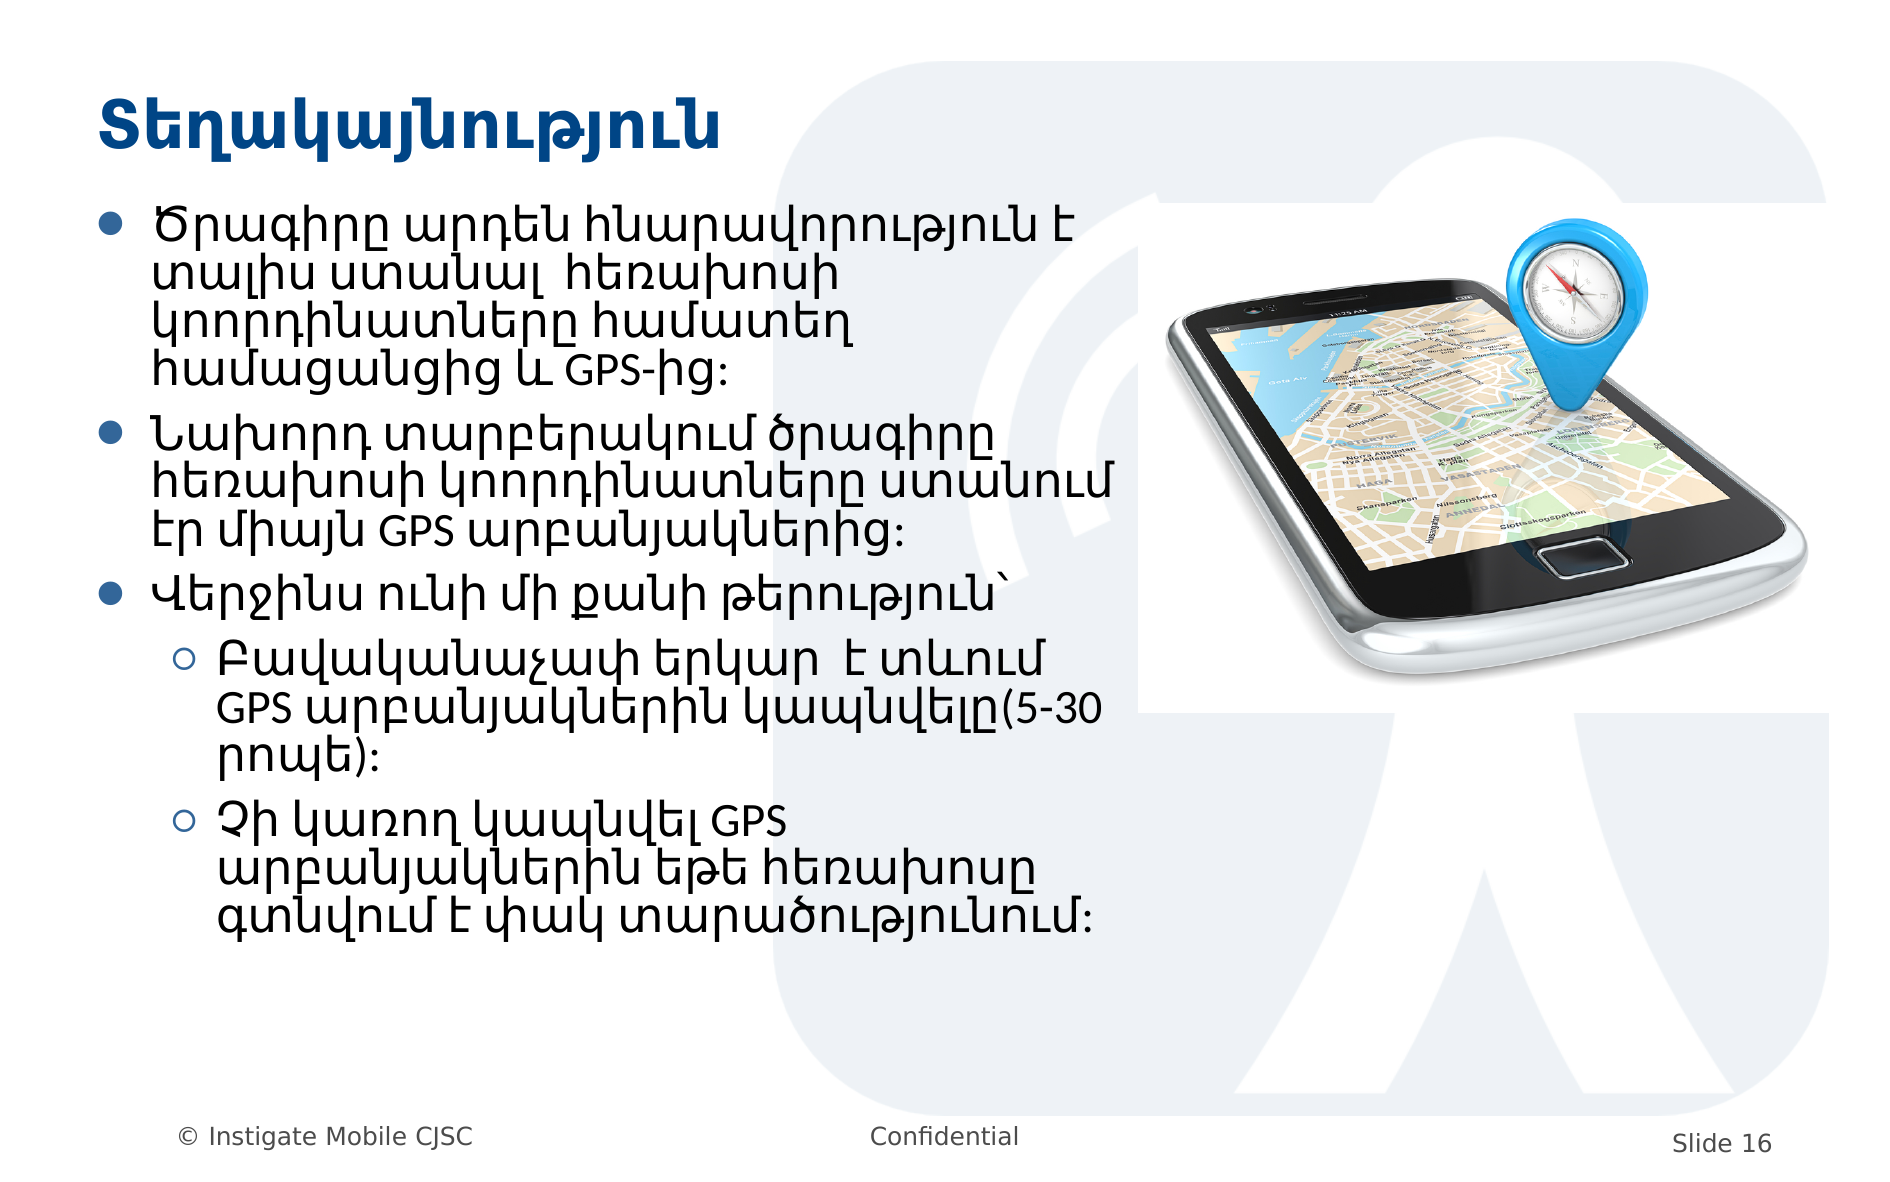

# Տեղակայնություն
Ծրագիրը արդեն հնարավորություն է տալիս ստանալ հեռախոսի կոորդինատները համատեղ համացանցից և GPS-ից:
Նախորդ տարբերակում ծրագիրը հեռախոսի կոորդինատները ստանում էր միայն GPS արբանյակներից:
Վերջինս ունի մի քանի թերություն՝
Բավականաչափ երկար է տևում GPS արբանյակներին կապնվելը(5-30 րոպե):
Չի կառող կապնվել GPS արբանյակներին եթե հեռախոսը գտնվում է փակ տարածությունում: